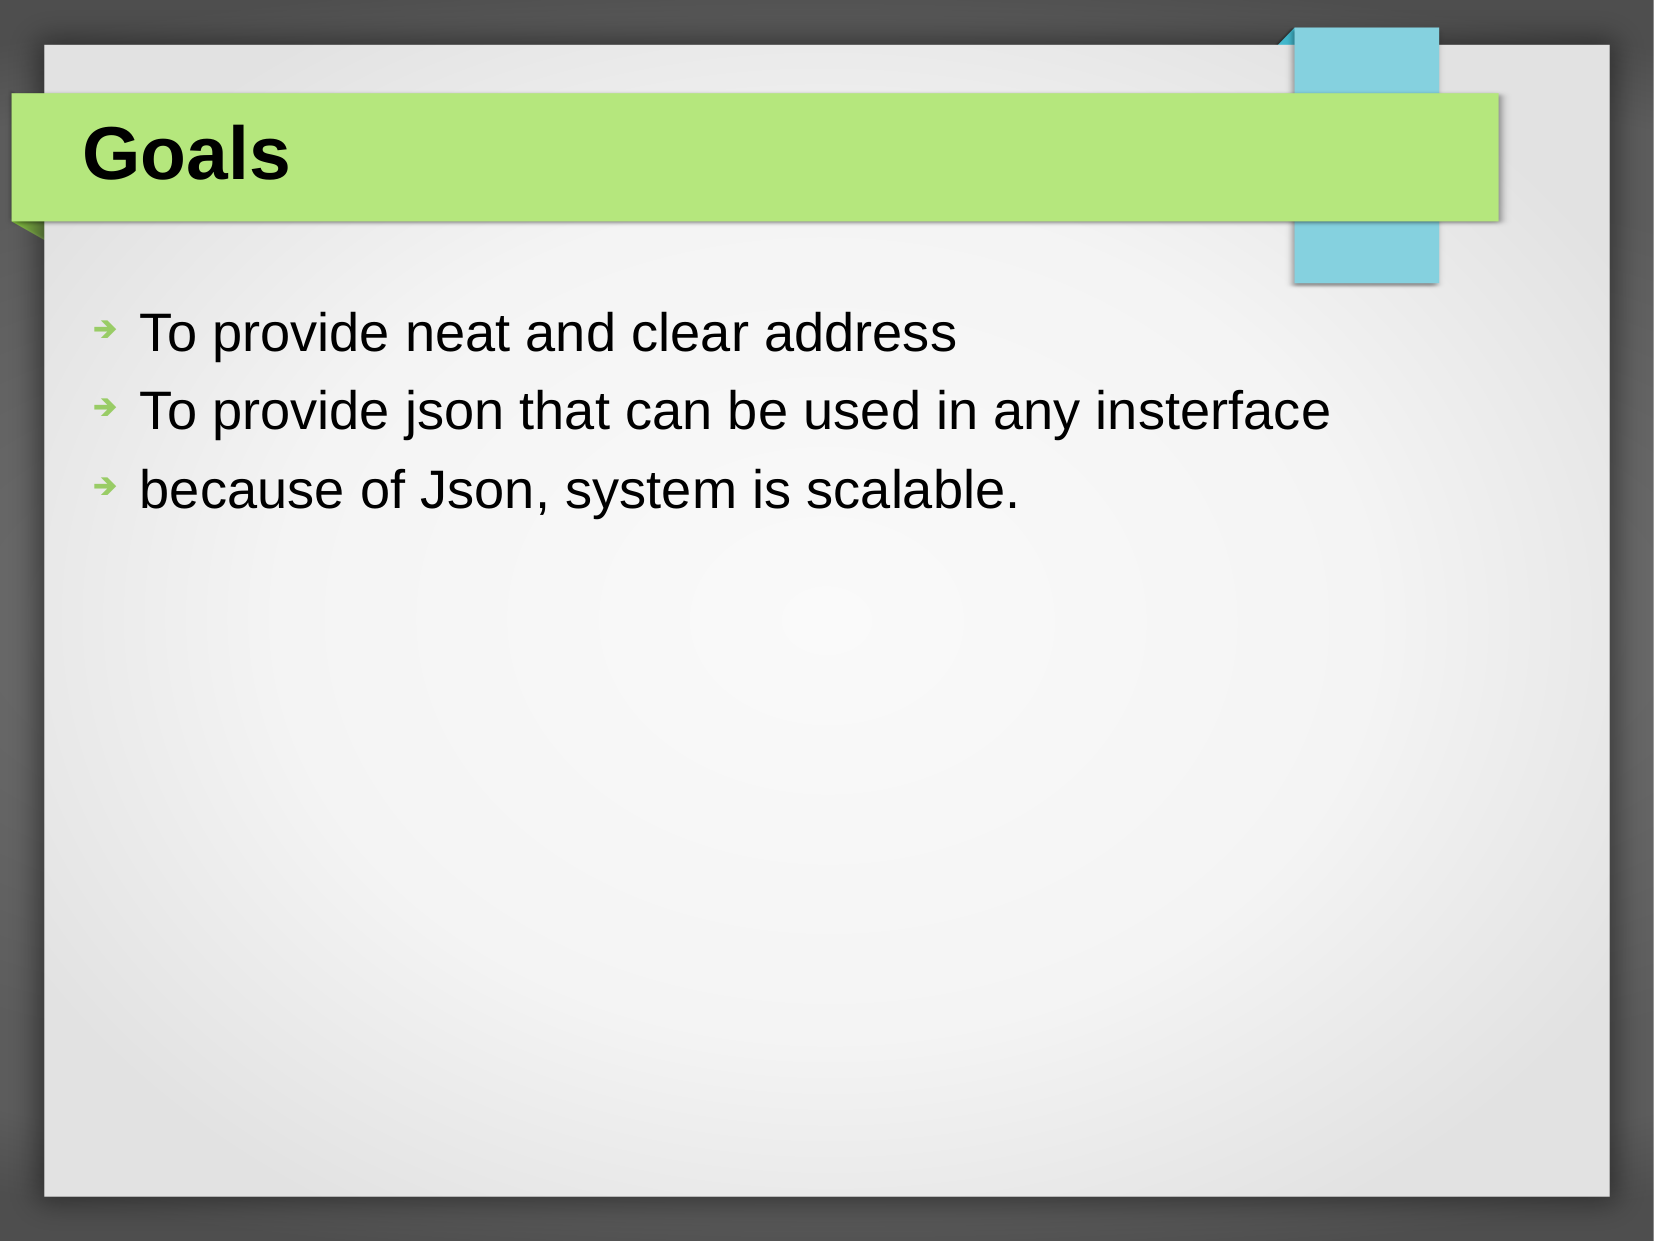

# Goals
To provide neat and clear address
To provide json that can be used in any insterface
because of Json, system is scalable.